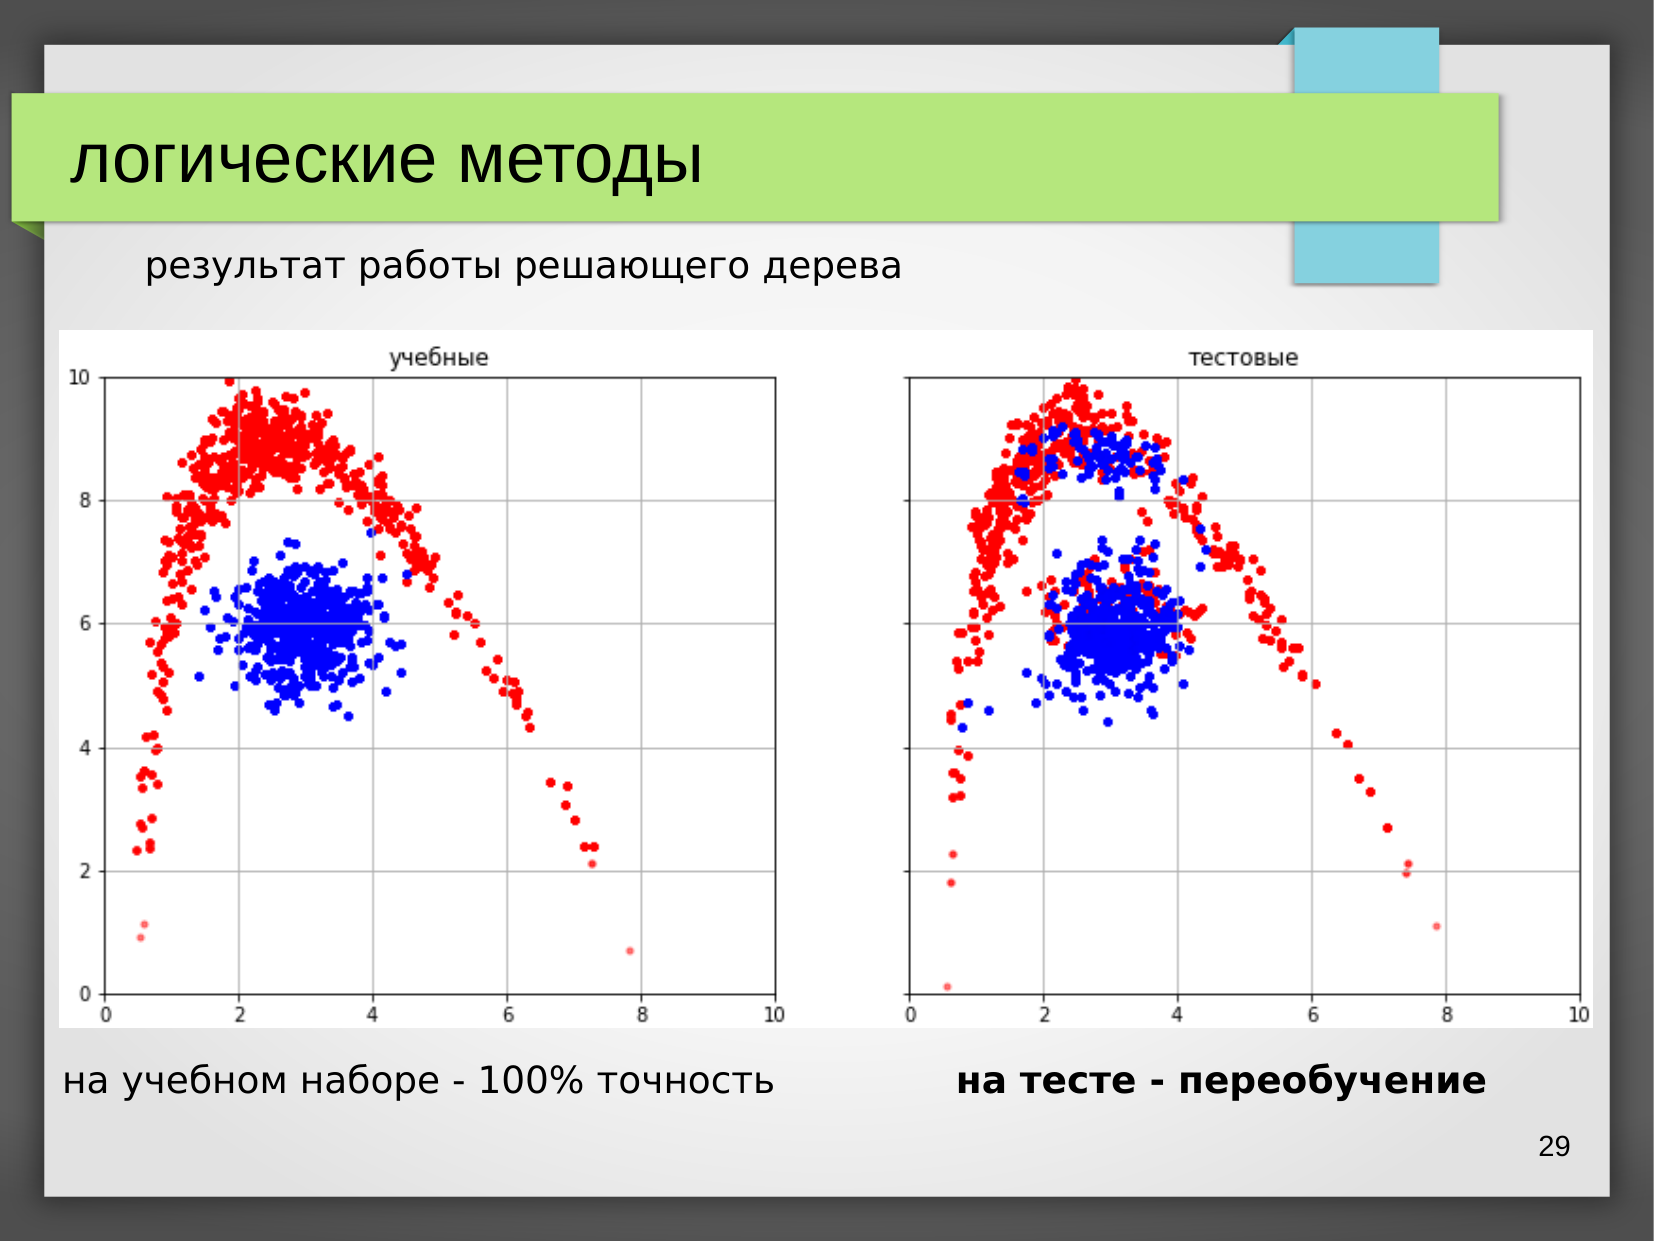

# логические методы
результат работы решающего дерева
на учебном наборе - 100% точность на тесте - переобучение
29